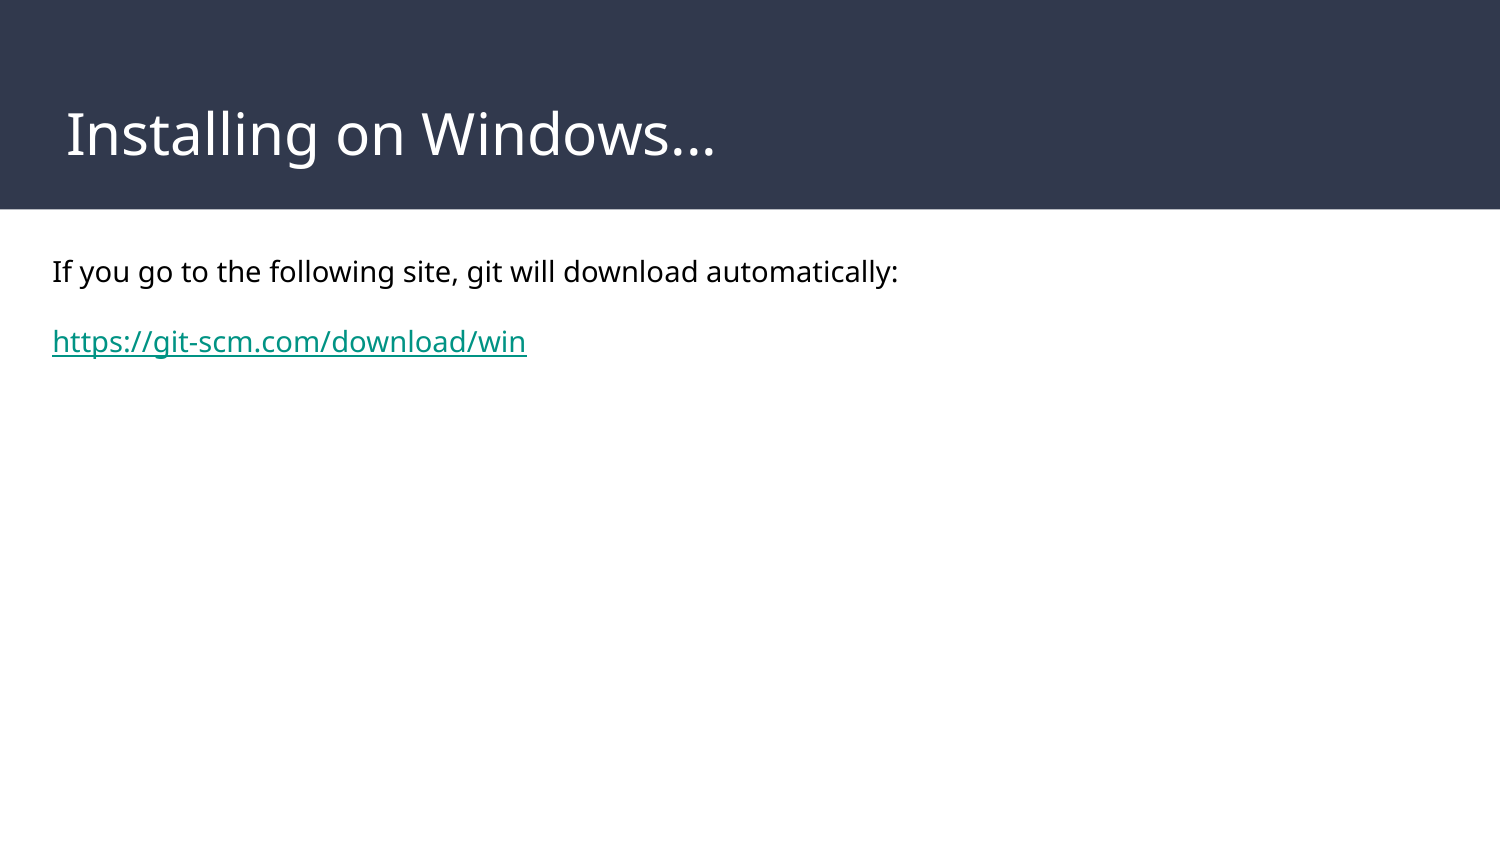

# Installing on Windows...
If you go to the following site, git will download automatically:
https://git-scm.com/download/win